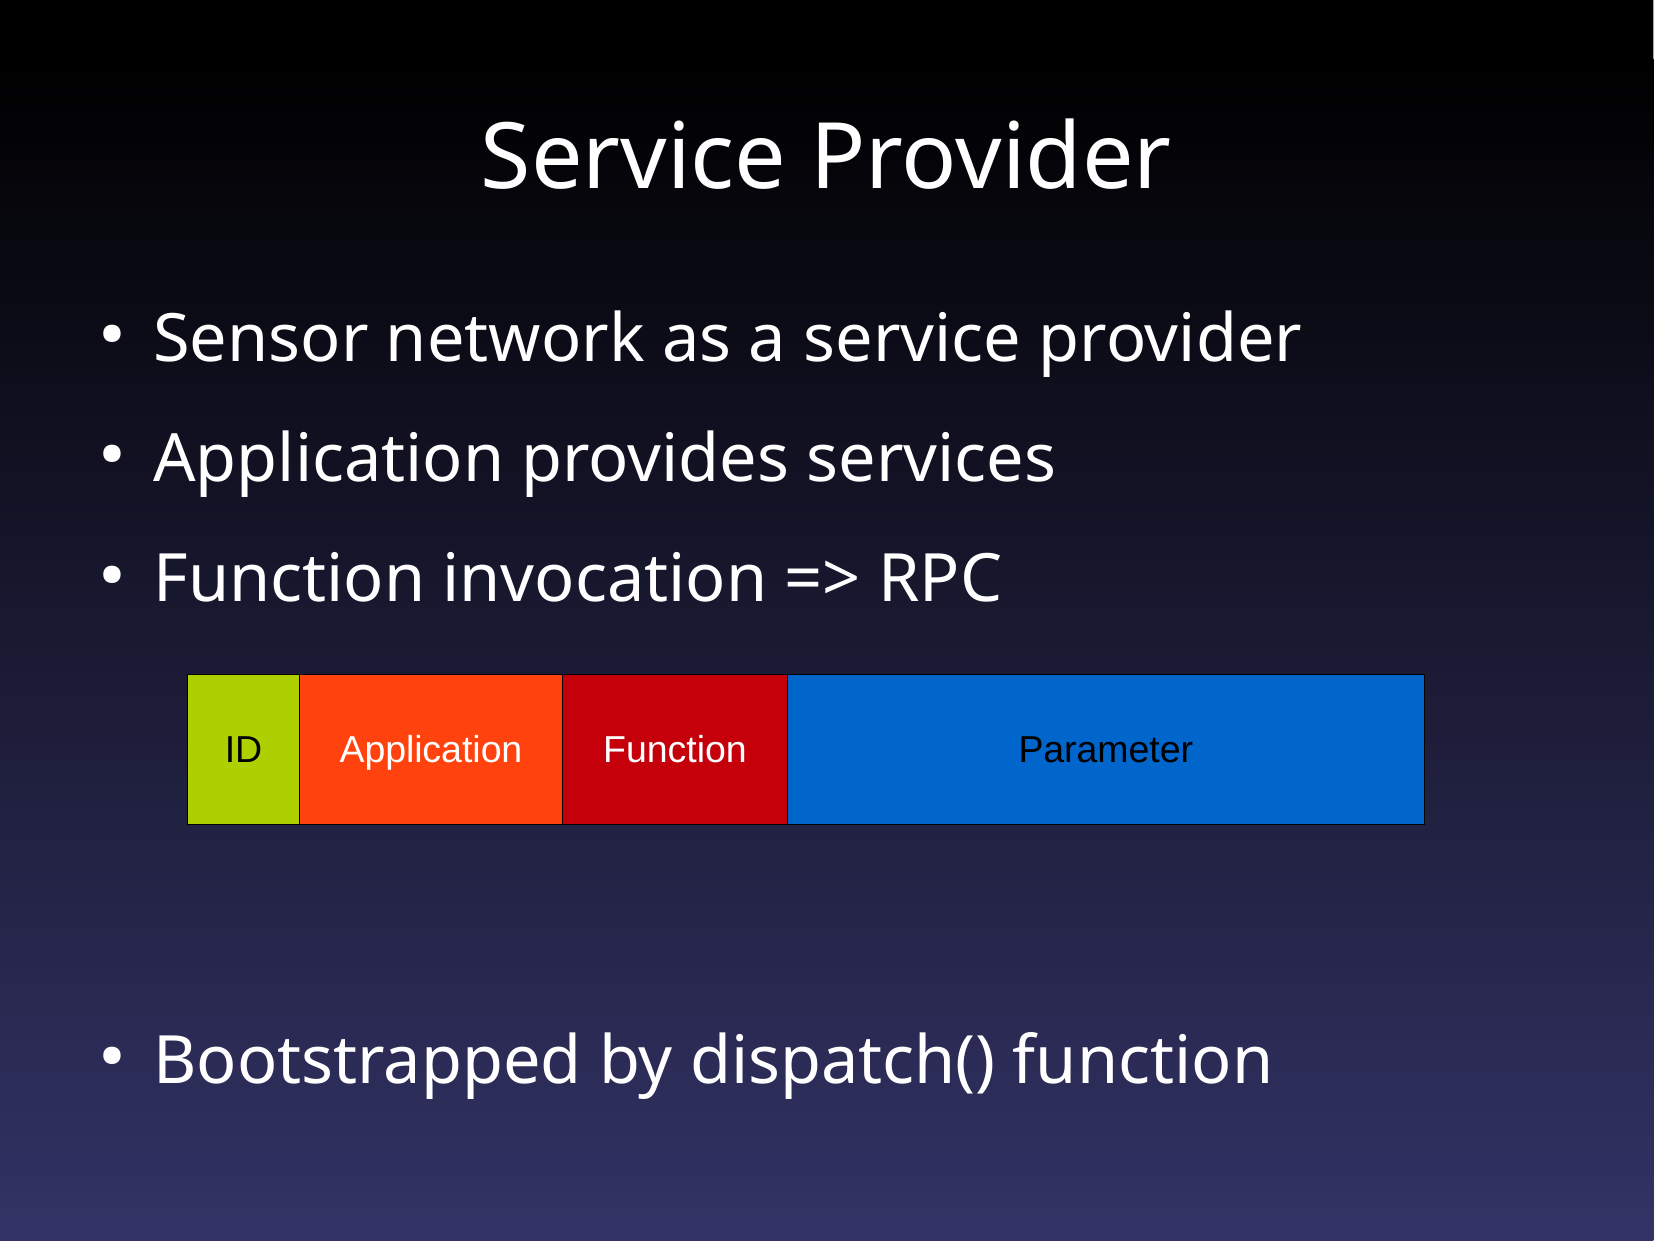

# Service Provider
Sensor network as a service provider
Application provides services
Function invocation => RPC
Bootstrapped by dispatch() function
ID
Application
Function
Parameter